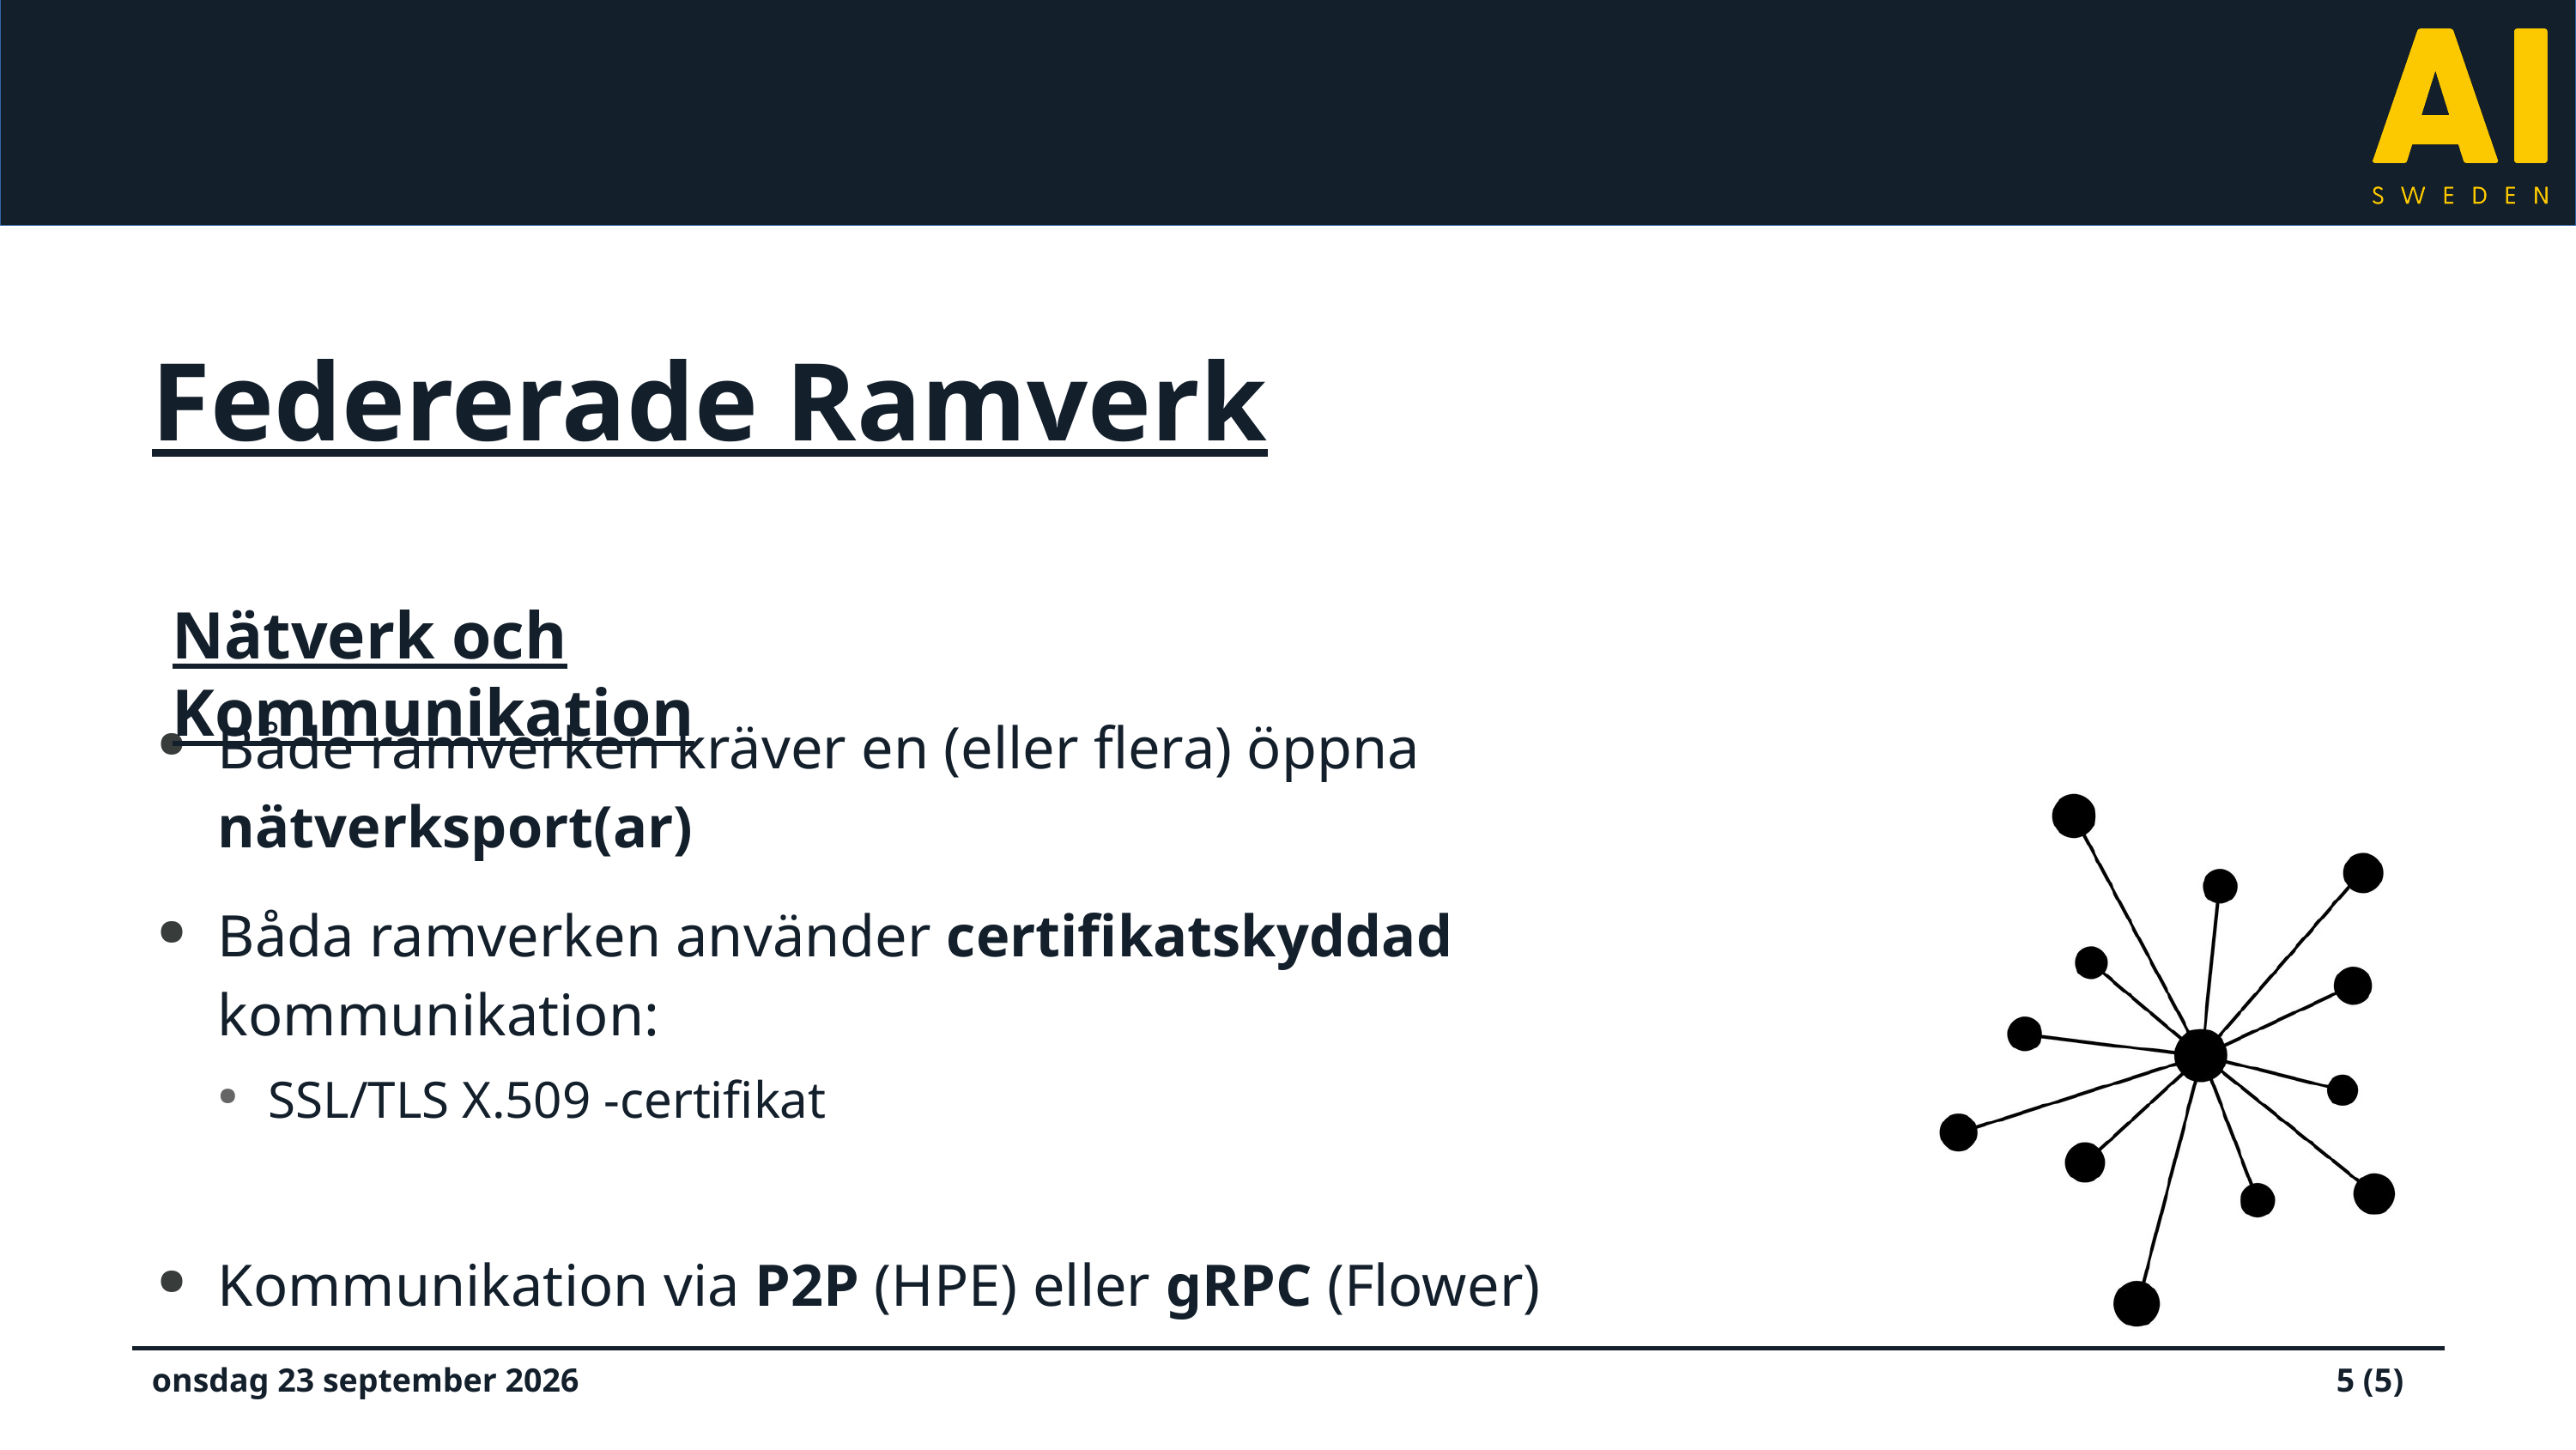

# Federerade Ramverk
Nätverk och Kommunikation
Både ramverken kräver en (eller flera) öppna nätverksport(ar)
Båda ramverken använder certifikatskyddad kommunikation:
SSL/TLS X.509 -certifikat
Kommunikation via P2P (HPE) eller gRPC (Flower)